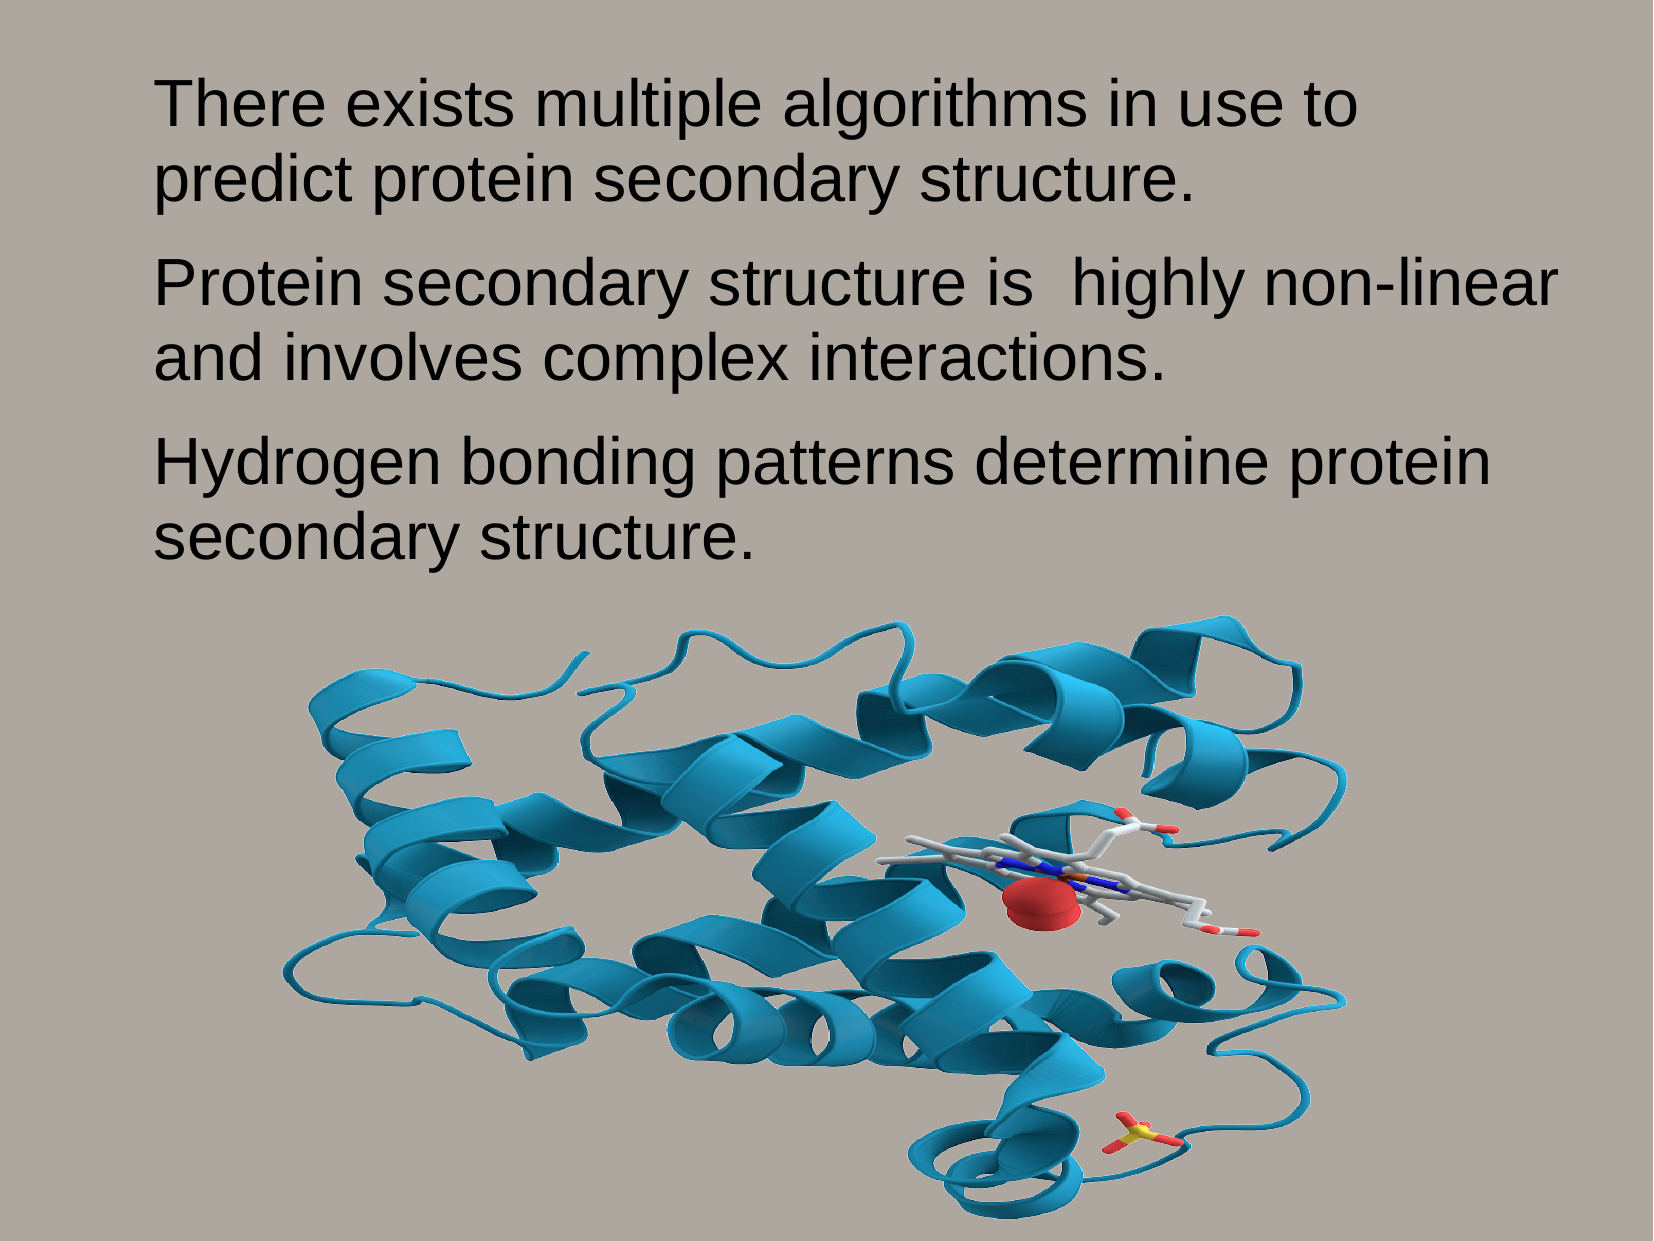

# There exists multiple algorithms in use to predict protein secondary structure.
Protein secondary structure is highly non-linear and involves complex interactions.
Hydrogen bonding patterns determine protein secondary structure.